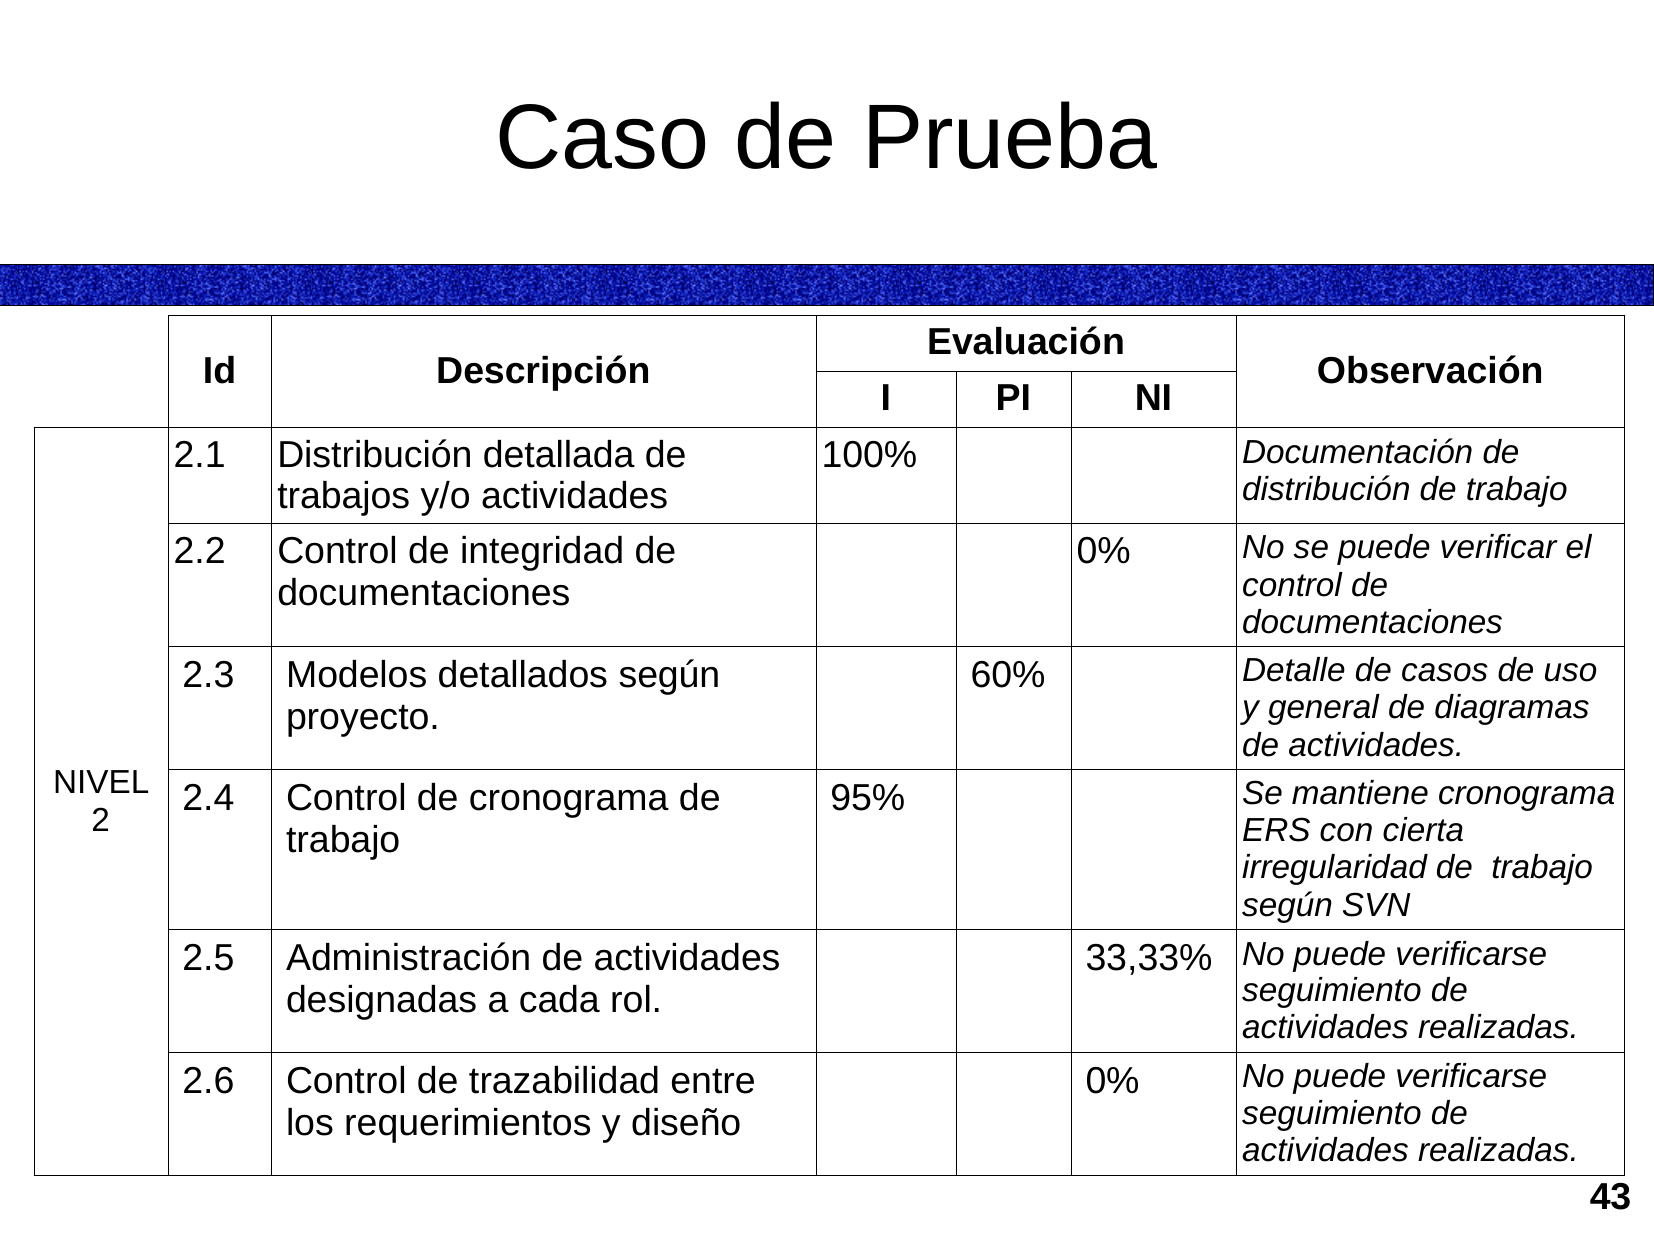

# Caso de Prueba
| | Id | Descripción | Evaluación | | | Observación |
| --- | --- | --- | --- | --- | --- | --- |
| | | | I | PI | NI | |
| NIVEL 2 | 2.1 | Distribución detallada de trabajos y/o actividades | 100% | | | Documentación de distribución de trabajo |
| | 2.2 | Control de integridad de documentaciones | | | 0% | No se puede verificar el control de documentaciones |
| | 2.3 | Modelos detallados según proyecto. | | 60% | | Detalle de casos de uso y general de diagramas de actividades. |
| | 2.4 | Control de cronograma de trabajo | 95% | | | Se mantiene cronograma ERS con cierta irregularidad de trabajo según SVN |
| | 2.5 | Administración de actividades designadas a cada rol. | | | 33,33% | No puede verificarse seguimiento de actividades realizadas. |
| | 2.6 | Control de trazabilidad entre los requerimientos y diseño | | | 0% | No puede verificarse seguimiento de actividades realizadas. |